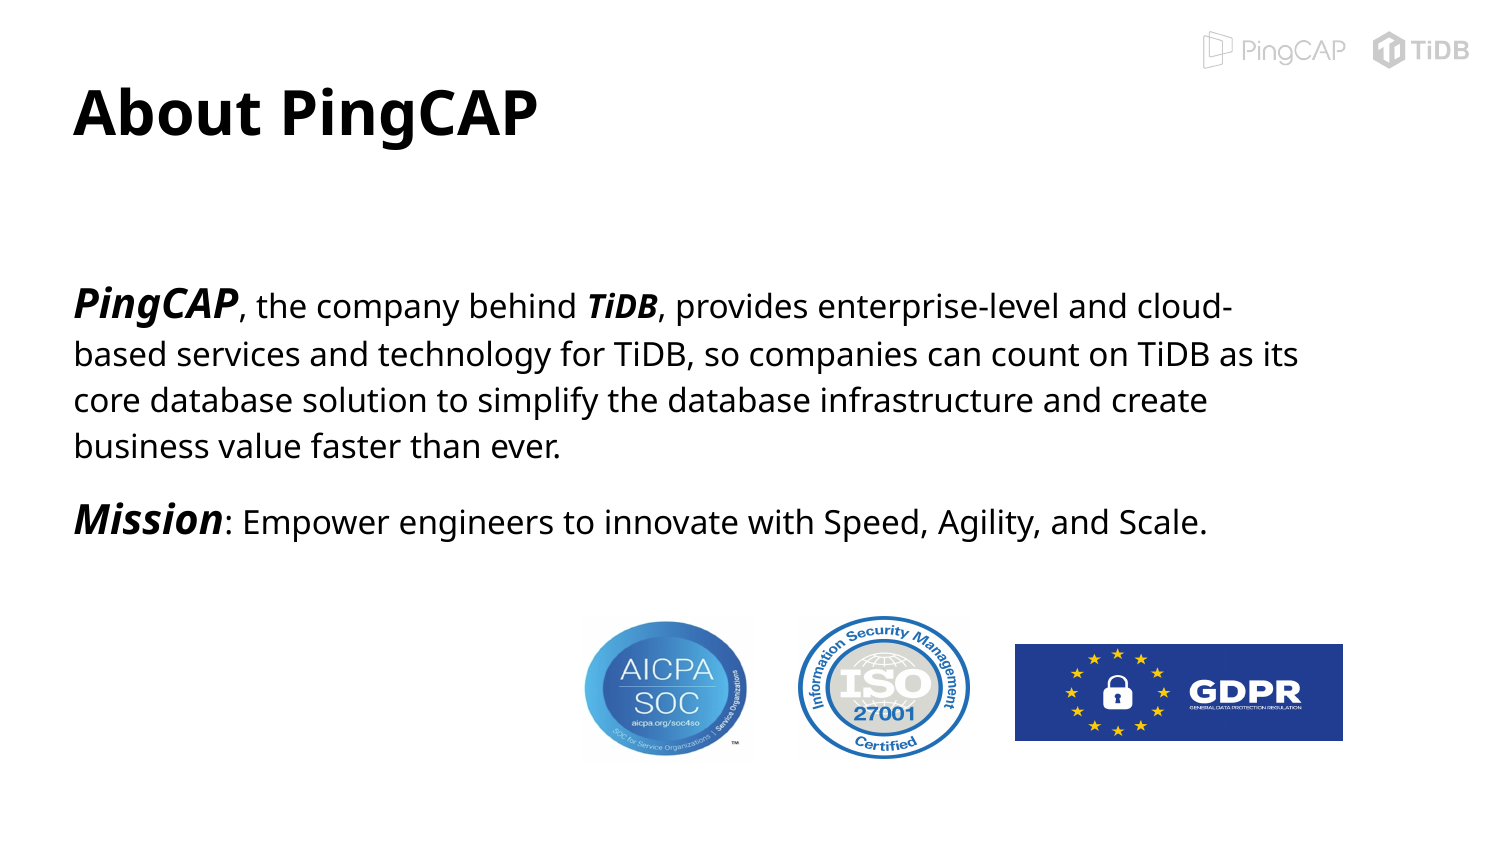

About PingCAP
PingCAP, the company behind TiDB, provides enterprise-level and cloud-based services and technology for TiDB, so companies can count on TiDB as its core database solution to simplify the database infrastructure and create business value faster than ever.
Mission: Empower engineers to innovate with Speed, Agility, and Scale.